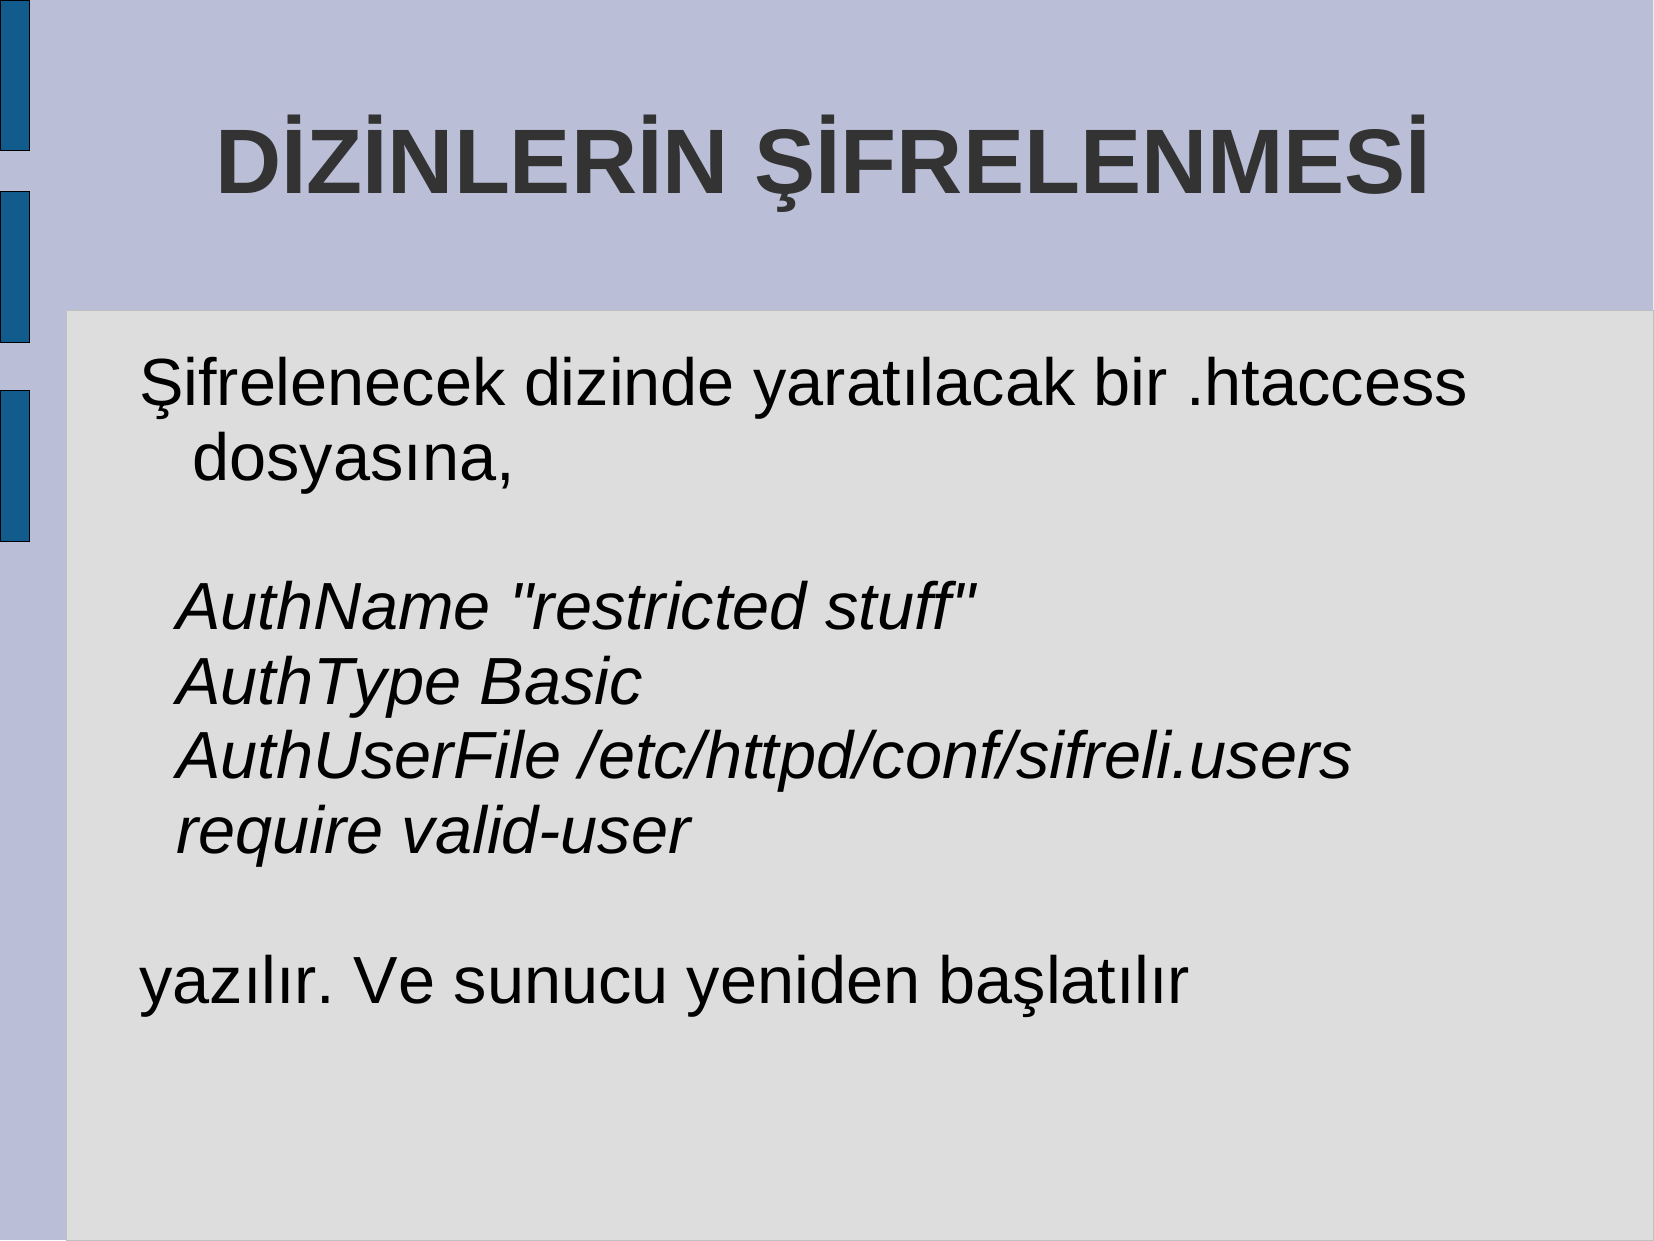

# DİZİNLERİN ŞİFRELENMESİ
Şifrelenecek dizinde yaratılacak bir .htaccess dosyasına,
 AuthName "restricted stuff"
 AuthType Basic
 AuthUserFile /etc/httpd/conf/sifreli.users
 require valid-user
yazılır. Ve sunucu yeniden başlatılır